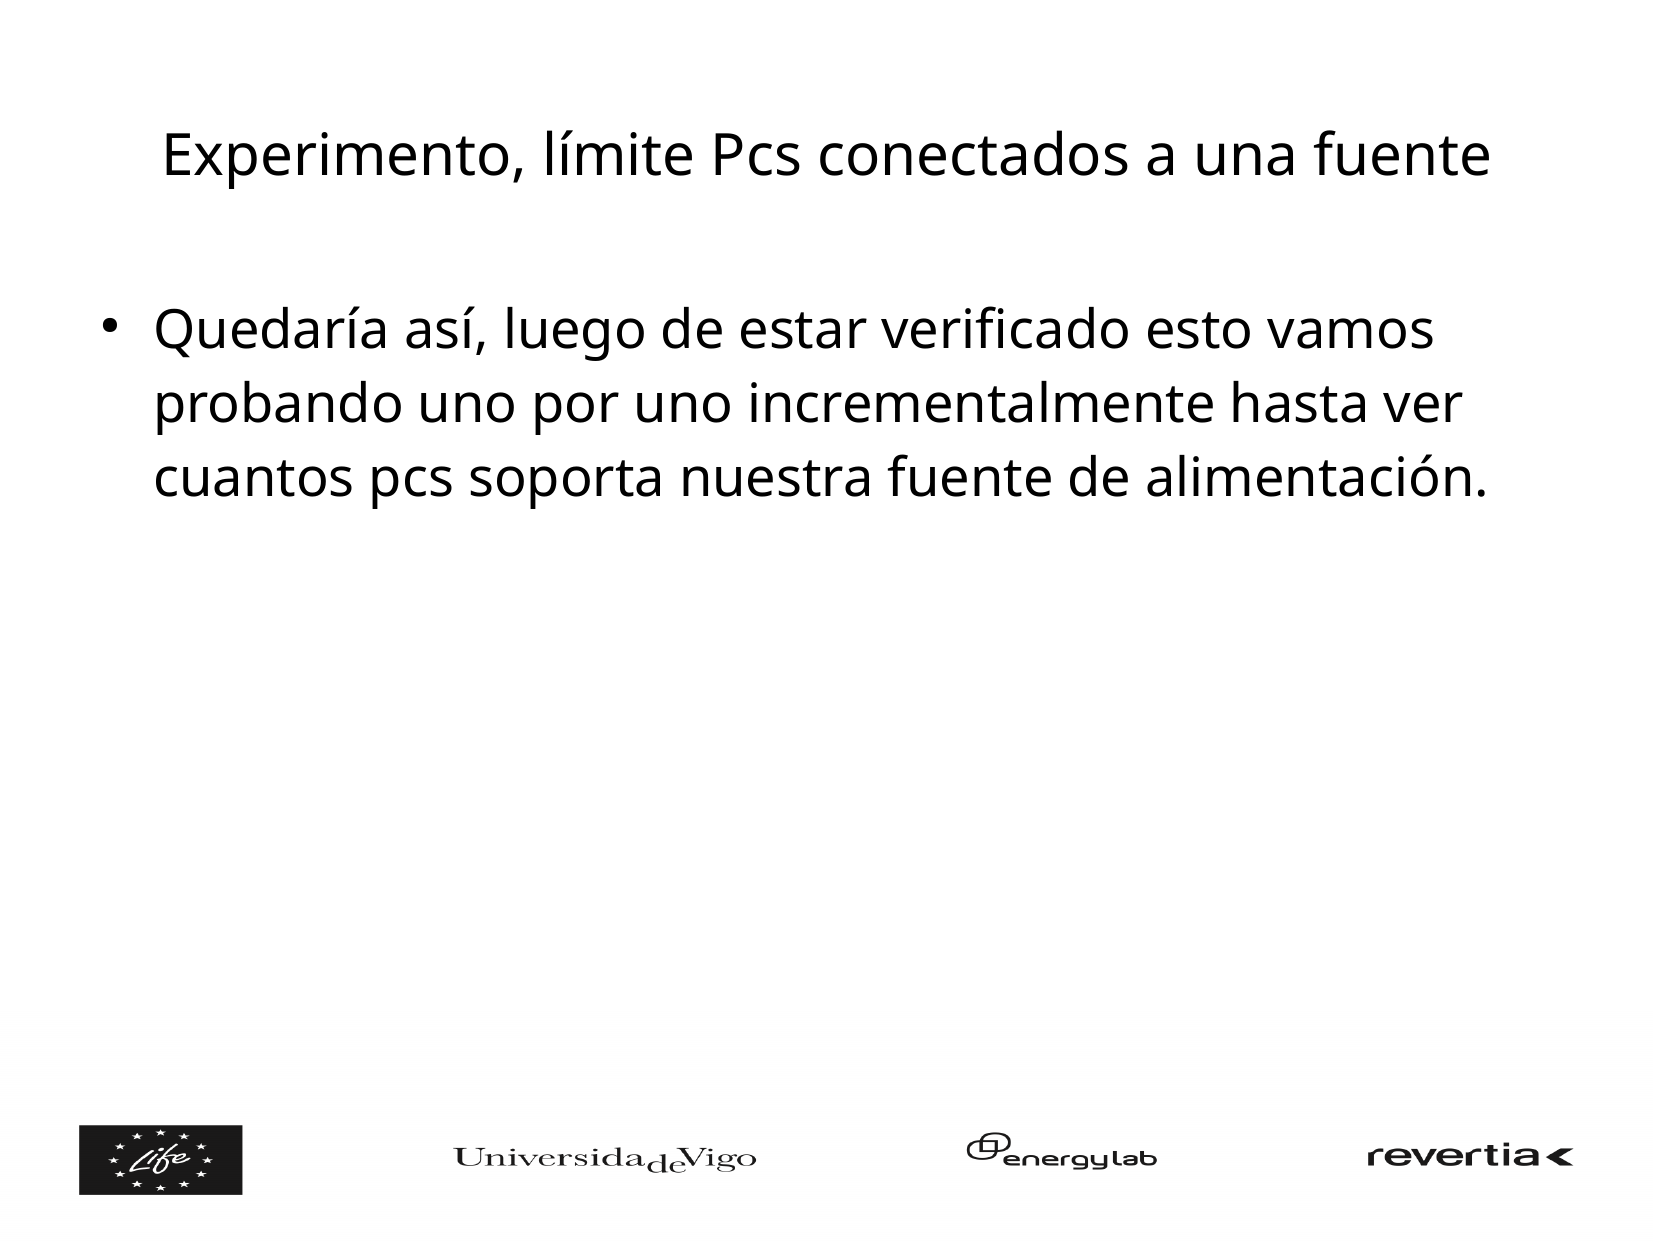

# Experimento, límite Pcs conectados a una fuente
Quedaría así, luego de estar verificado esto vamos probando uno por uno incrementalmente hasta ver cuantos pcs soporta nuestra fuente de alimentación.